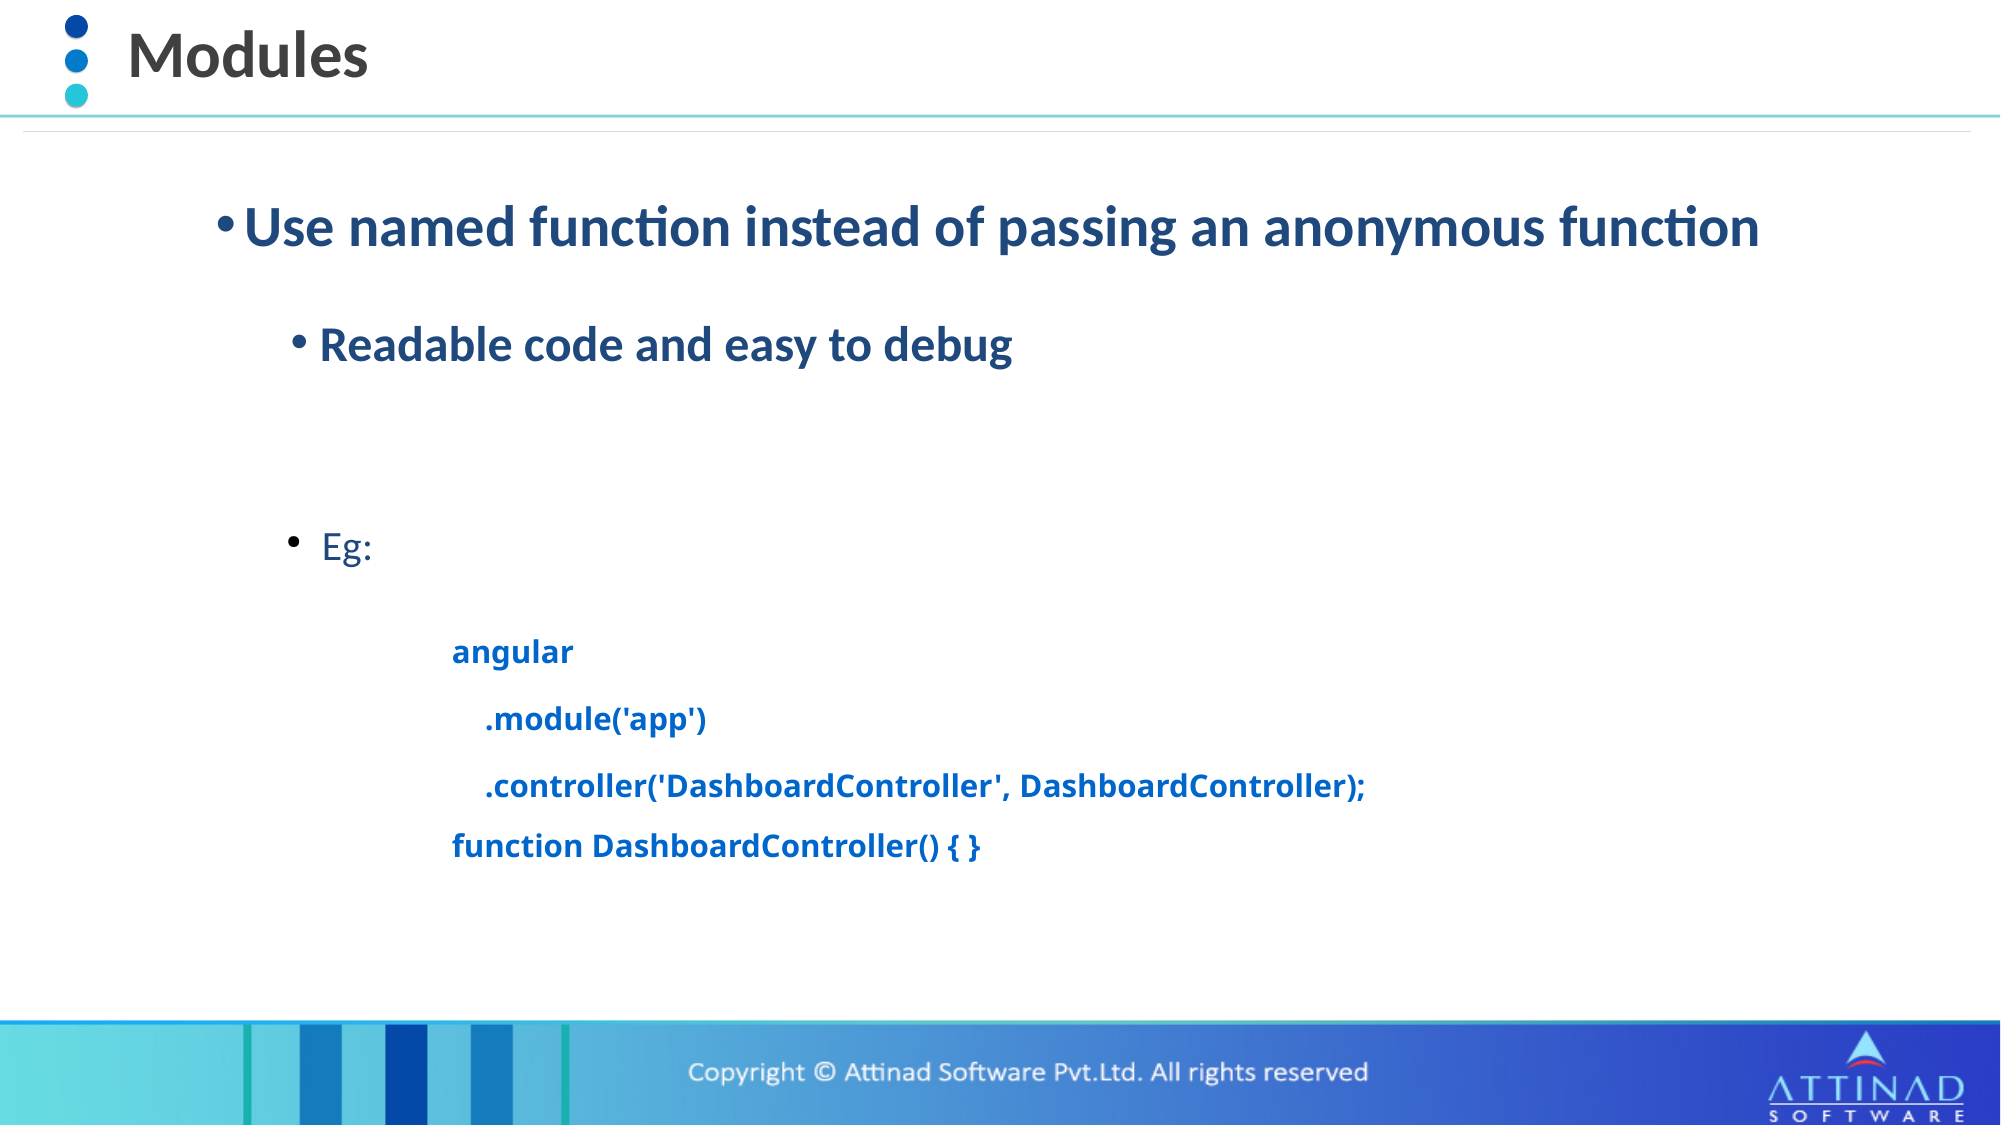

# Modules
Use named function instead of passing an anonymous function
Readable code and easy to debug
Eg:
angular
 .module('app')
 .controller('DashboardController', DashboardController);
function DashboardController() { }